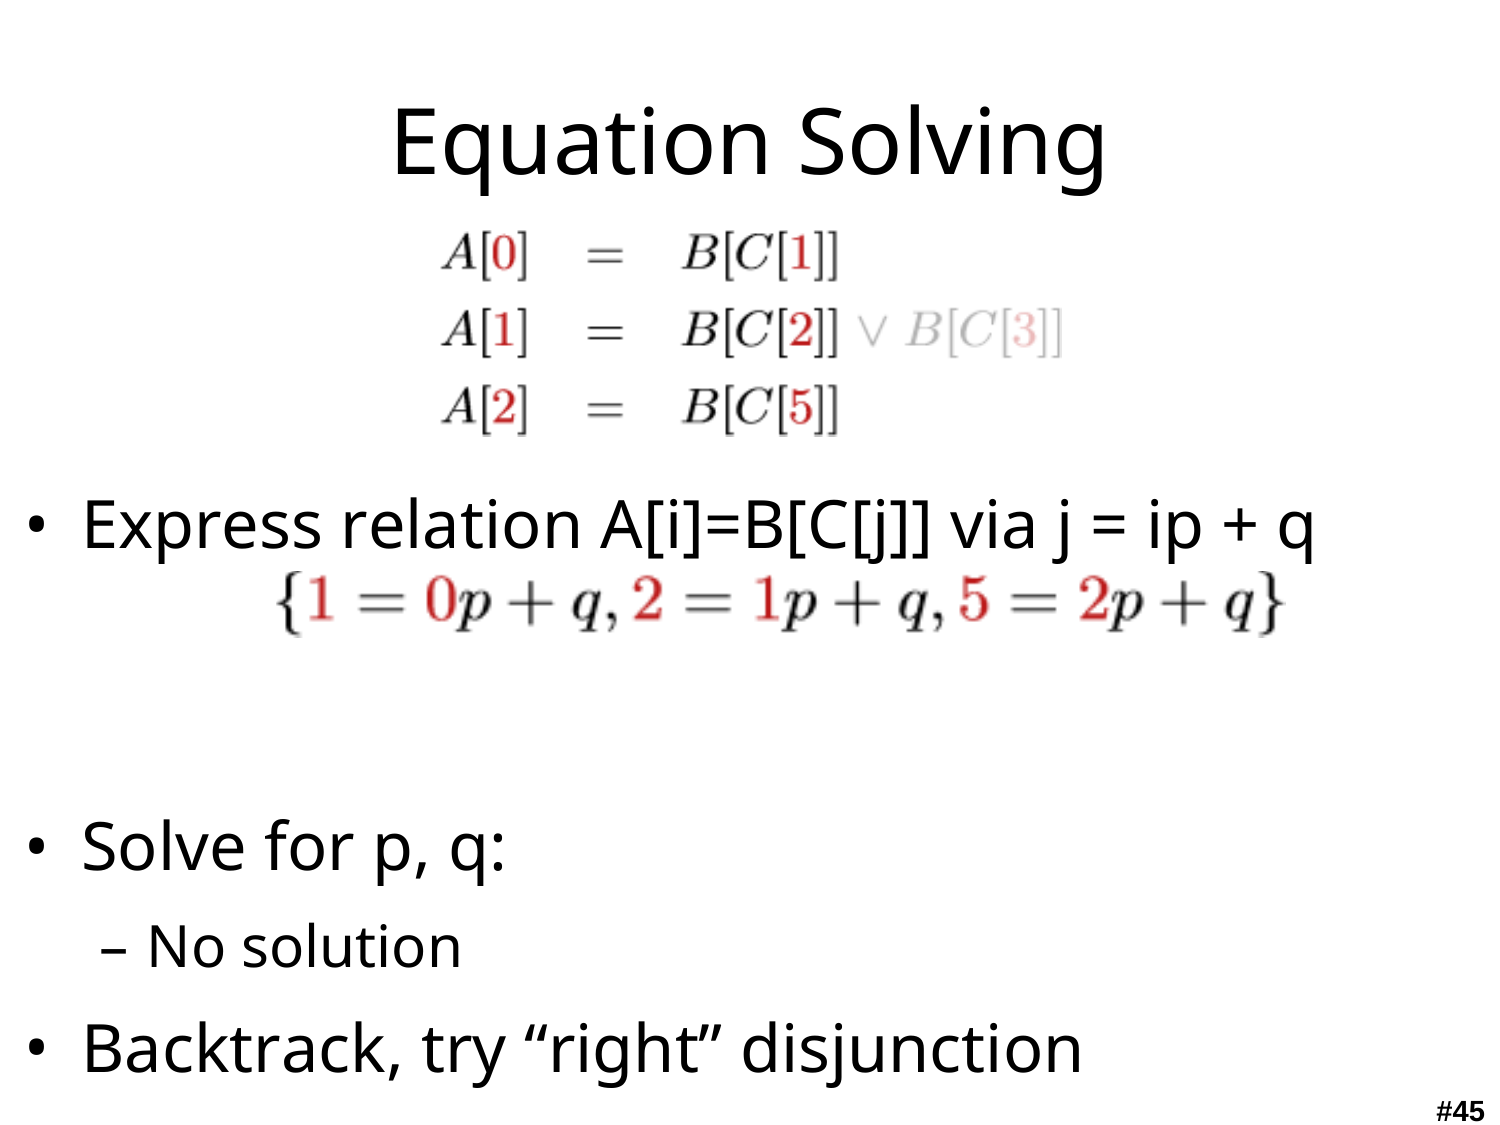

# Equation Solving
Express relation A[i]=B[C[j]] via j = ip + q
Solve for p, q:
No solution
Backtrack, try “right” disjunction
45